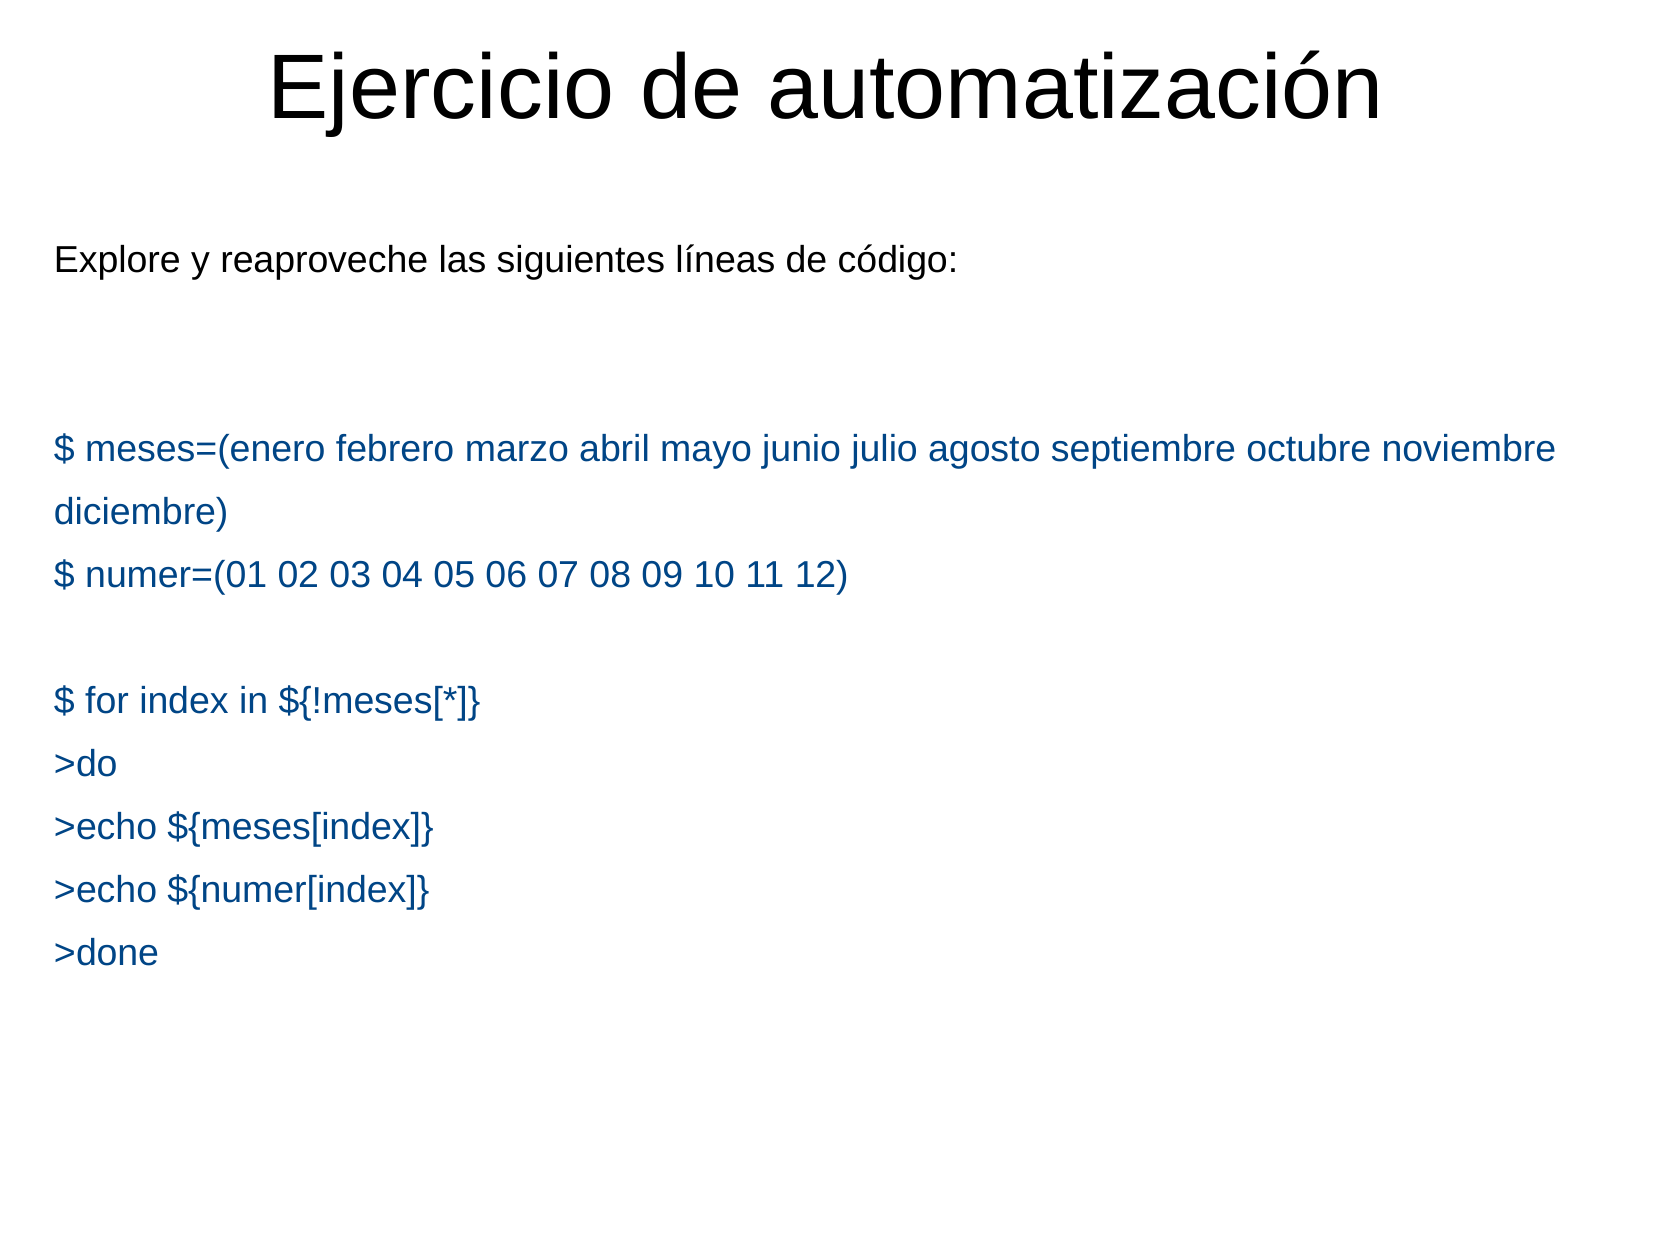

# Ejercicio de automatización
Explore y reaproveche las siguientes líneas de código:
$ meses=(enero febrero marzo abril mayo junio julio agosto septiembre octubre noviembre diciembre)
$ numer=(01 02 03 04 05 06 07 08 09 10 11 12)
$ for index in ${!meses[*]}
>do
>echo ${meses[index]}
>echo ${numer[index]}
>done